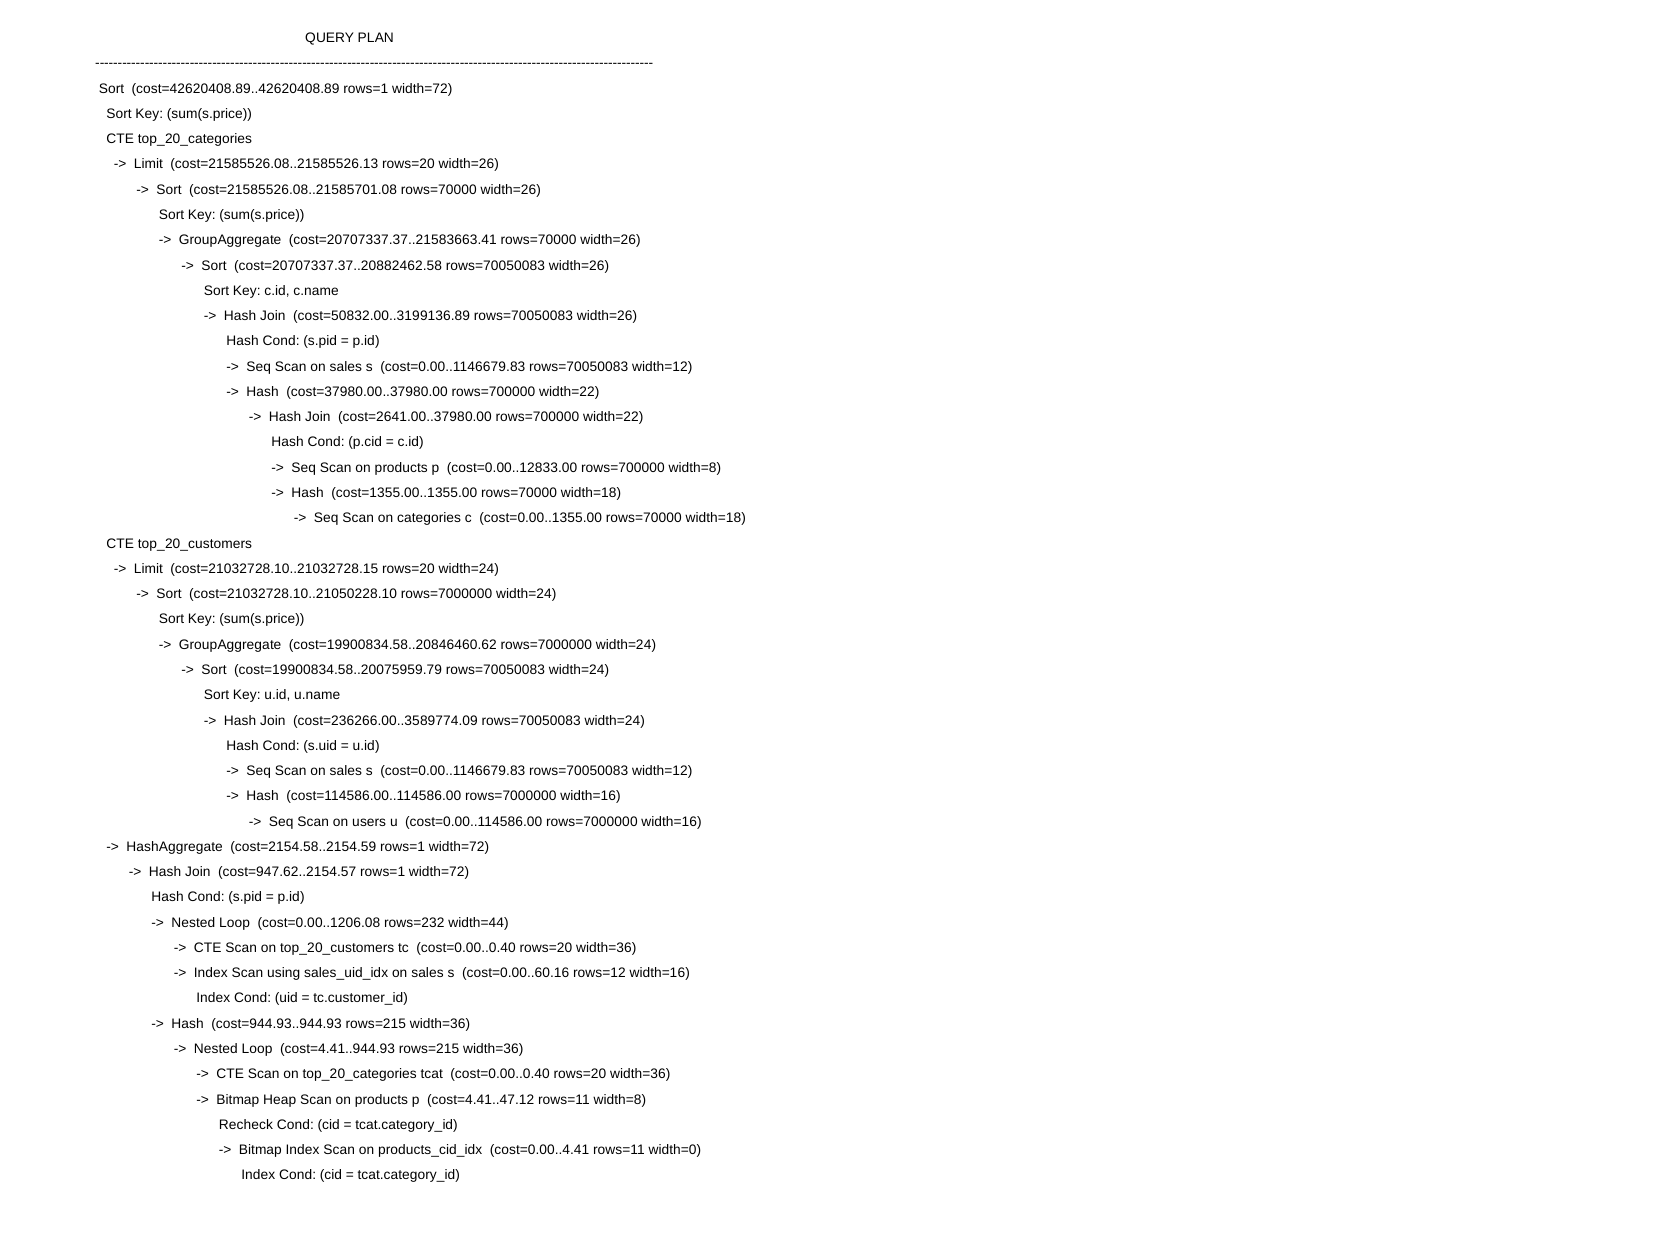

# QUERY PLAN
----------------------------------------------------------------------------------------------------------------------------
 Sort (cost=42620408.89..42620408.89 rows=1 width=72)
 Sort Key: (sum(s.price))
 CTE top_20_categories
 -> Limit (cost=21585526.08..21585526.13 rows=20 width=26)
 -> Sort (cost=21585526.08..21585701.08 rows=70000 width=26)
 Sort Key: (sum(s.price))
 -> GroupAggregate (cost=20707337.37..21583663.41 rows=70000 width=26)
 -> Sort (cost=20707337.37..20882462.58 rows=70050083 width=26)
 Sort Key: c.id, c.name
 -> Hash Join (cost=50832.00..3199136.89 rows=70050083 width=26)
 Hash Cond: (s.pid = p.id)
 -> Seq Scan on sales s (cost=0.00..1146679.83 rows=70050083 width=12)
 -> Hash (cost=37980.00..37980.00 rows=700000 width=22)
 -> Hash Join (cost=2641.00..37980.00 rows=700000 width=22)
 Hash Cond: (p.cid = c.id)
 -> Seq Scan on products p (cost=0.00..12833.00 rows=700000 width=8)
 -> Hash (cost=1355.00..1355.00 rows=70000 width=18)
 -> Seq Scan on categories c (cost=0.00..1355.00 rows=70000 width=18)
 CTE top_20_customers
 -> Limit (cost=21032728.10..21032728.15 rows=20 width=24)
 -> Sort (cost=21032728.10..21050228.10 rows=7000000 width=24)
 Sort Key: (sum(s.price))
 -> GroupAggregate (cost=19900834.58..20846460.62 rows=7000000 width=24)
 -> Sort (cost=19900834.58..20075959.79 rows=70050083 width=24)
 Sort Key: u.id, u.name
 -> Hash Join (cost=236266.00..3589774.09 rows=70050083 width=24)
 Hash Cond: (s.uid = u.id)
 -> Seq Scan on sales s (cost=0.00..1146679.83 rows=70050083 width=12)
 -> Hash (cost=114586.00..114586.00 rows=7000000 width=16)
 -> Seq Scan on users u (cost=0.00..114586.00 rows=7000000 width=16)
 -> HashAggregate (cost=2154.58..2154.59 rows=1 width=72)
 -> Hash Join (cost=947.62..2154.57 rows=1 width=72)
 Hash Cond: (s.pid = p.id)
 -> Nested Loop (cost=0.00..1206.08 rows=232 width=44)
 -> CTE Scan on top_20_customers tc (cost=0.00..0.40 rows=20 width=36)
 -> Index Scan using sales_uid_idx on sales s (cost=0.00..60.16 rows=12 width=16)
 Index Cond: (uid = tc.customer_id)
 -> Hash (cost=944.93..944.93 rows=215 width=36)
 -> Nested Loop (cost=4.41..944.93 rows=215 width=36)
 -> CTE Scan on top_20_categories tcat (cost=0.00..0.40 rows=20 width=36)
 -> Bitmap Heap Scan on products p (cost=4.41..47.12 rows=11 width=8)
 Recheck Cond: (cid = tcat.category_id)
 -> Bitmap Index Scan on products_cid_idx (cost=0.00..4.41 rows=11 width=0)
 Index Cond: (cid = tcat.category_id)